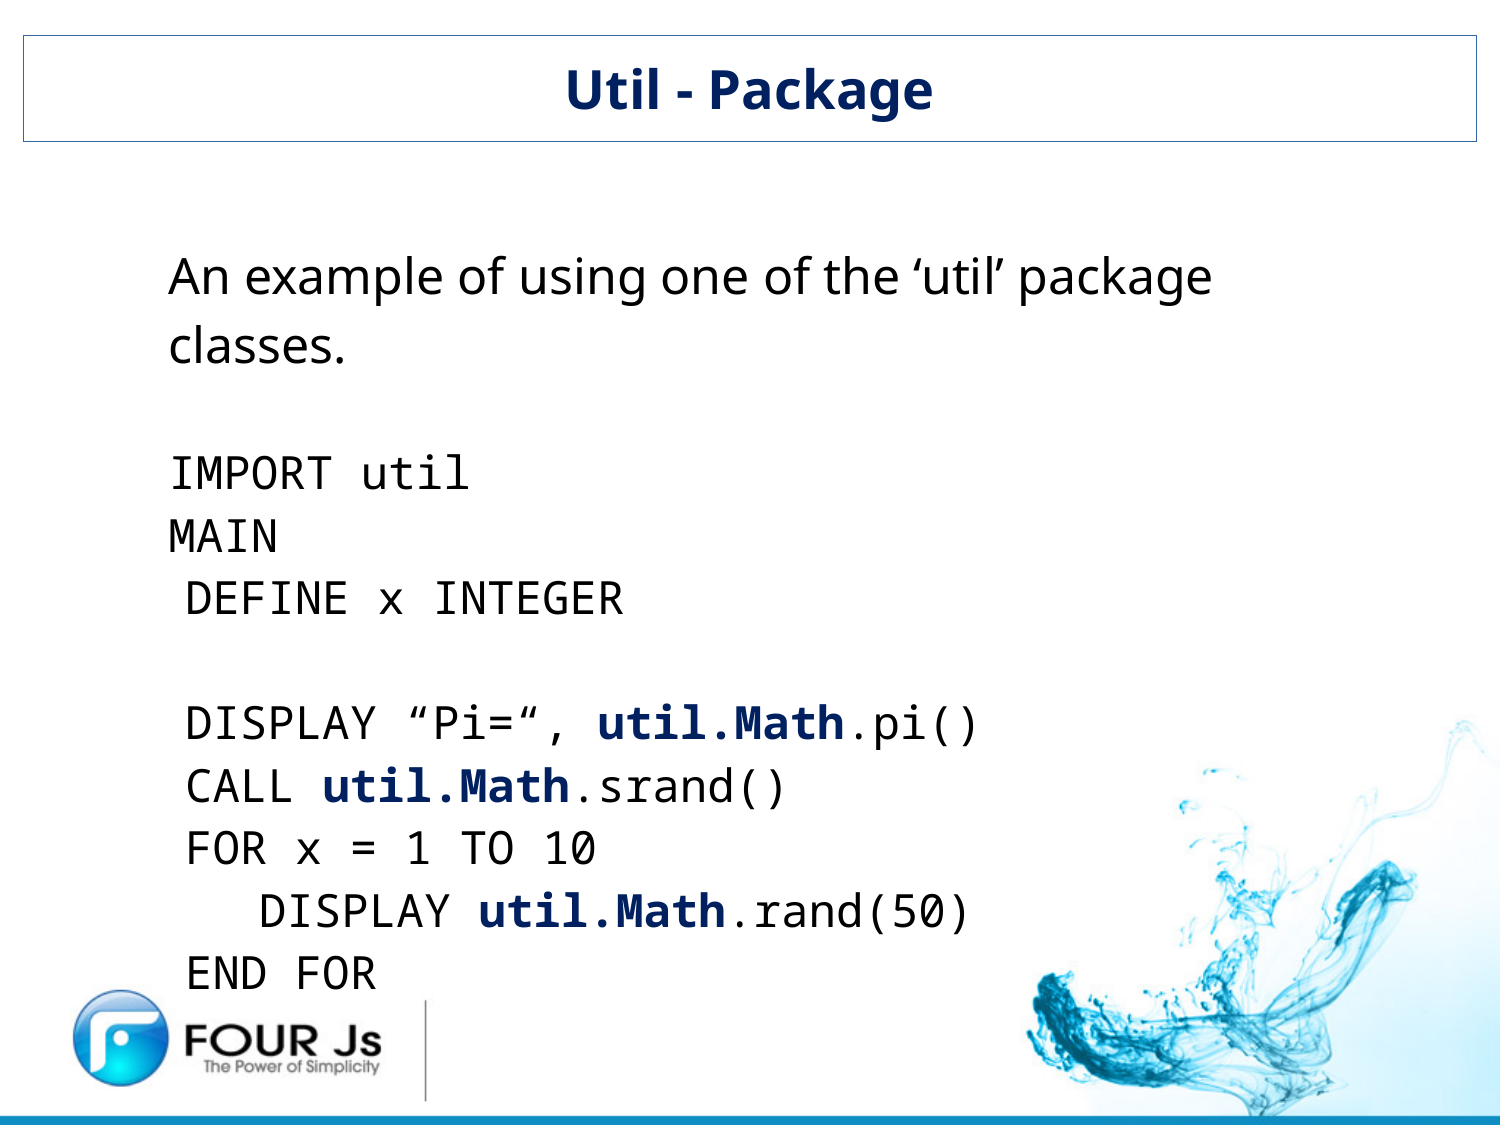

# Util - Package
An example of using one of the ‘util’ package classes.
IMPORT util
MAIN
	DEFINE x INTEGER
	DISPLAY “Pi=“, util.Math.pi()
	CALL util.Math.srand()
	FOR x = 1 TO 10
		DISPLAY util.Math.rand(50)
	END FOR